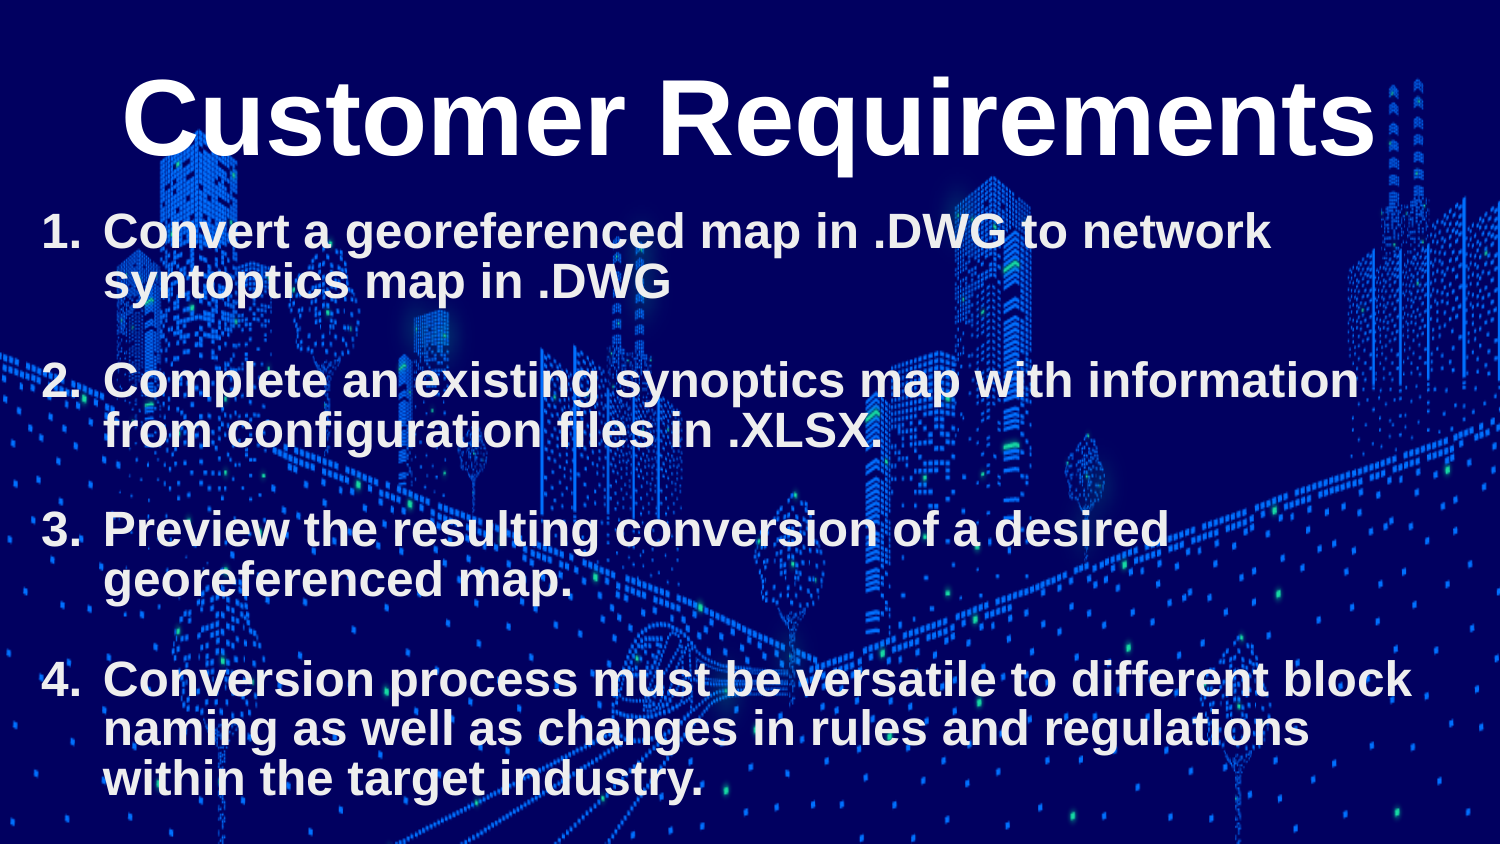

# Customer Requirements
Convert a georeferenced map in .DWG to network syntoptics map in .DWG
Complete an existing synoptics map with information from configuration files in .XLSX.
Preview the resulting conversion of a desired georeferenced map.
Conversion process must be versatile to different block naming as well as changes in rules and regulations within the target industry.